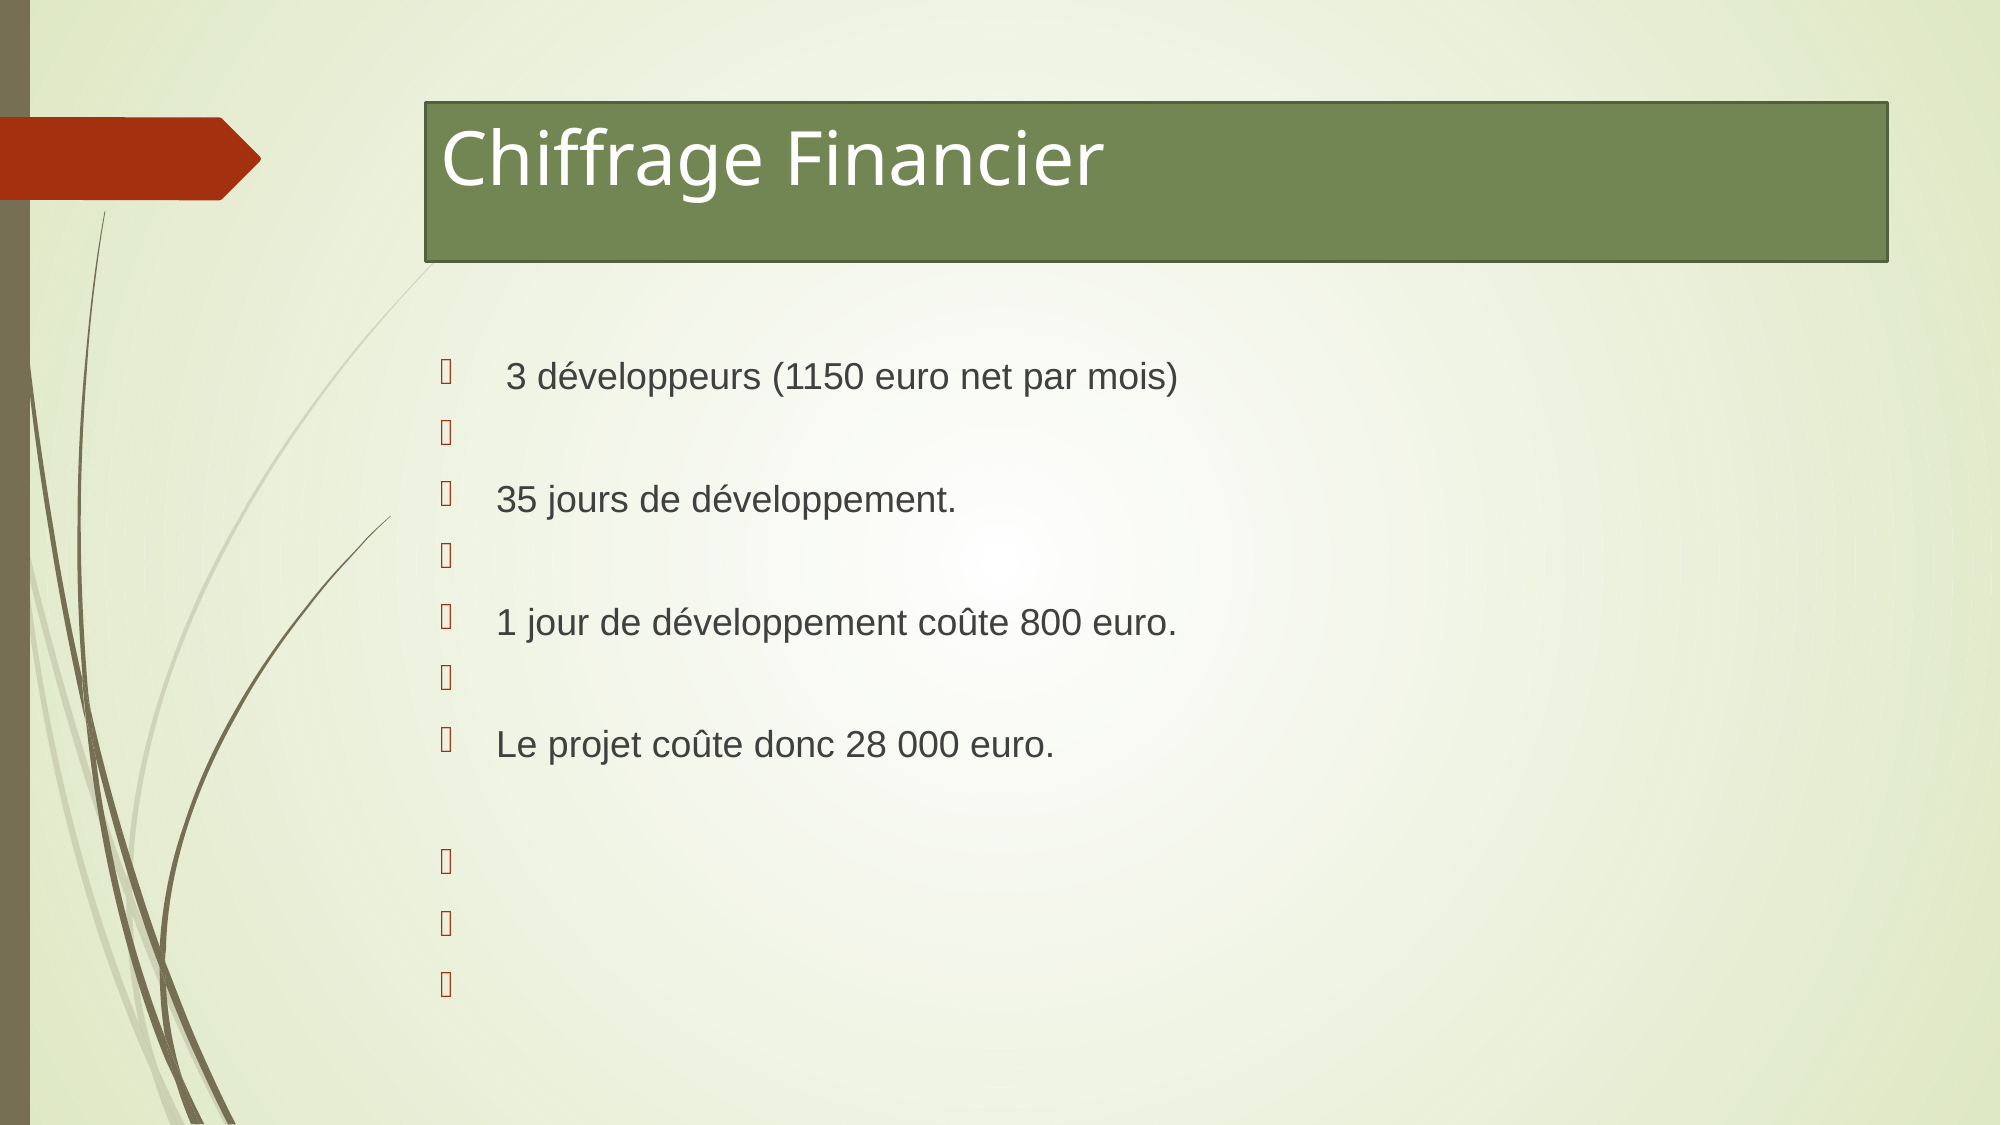

# Chiffrage Financier
 3 développeurs (1150 euro net par mois)
35 jours de développement.
1 jour de développement coûte 800 euro.
Le projet coûte donc 28 000 euro.